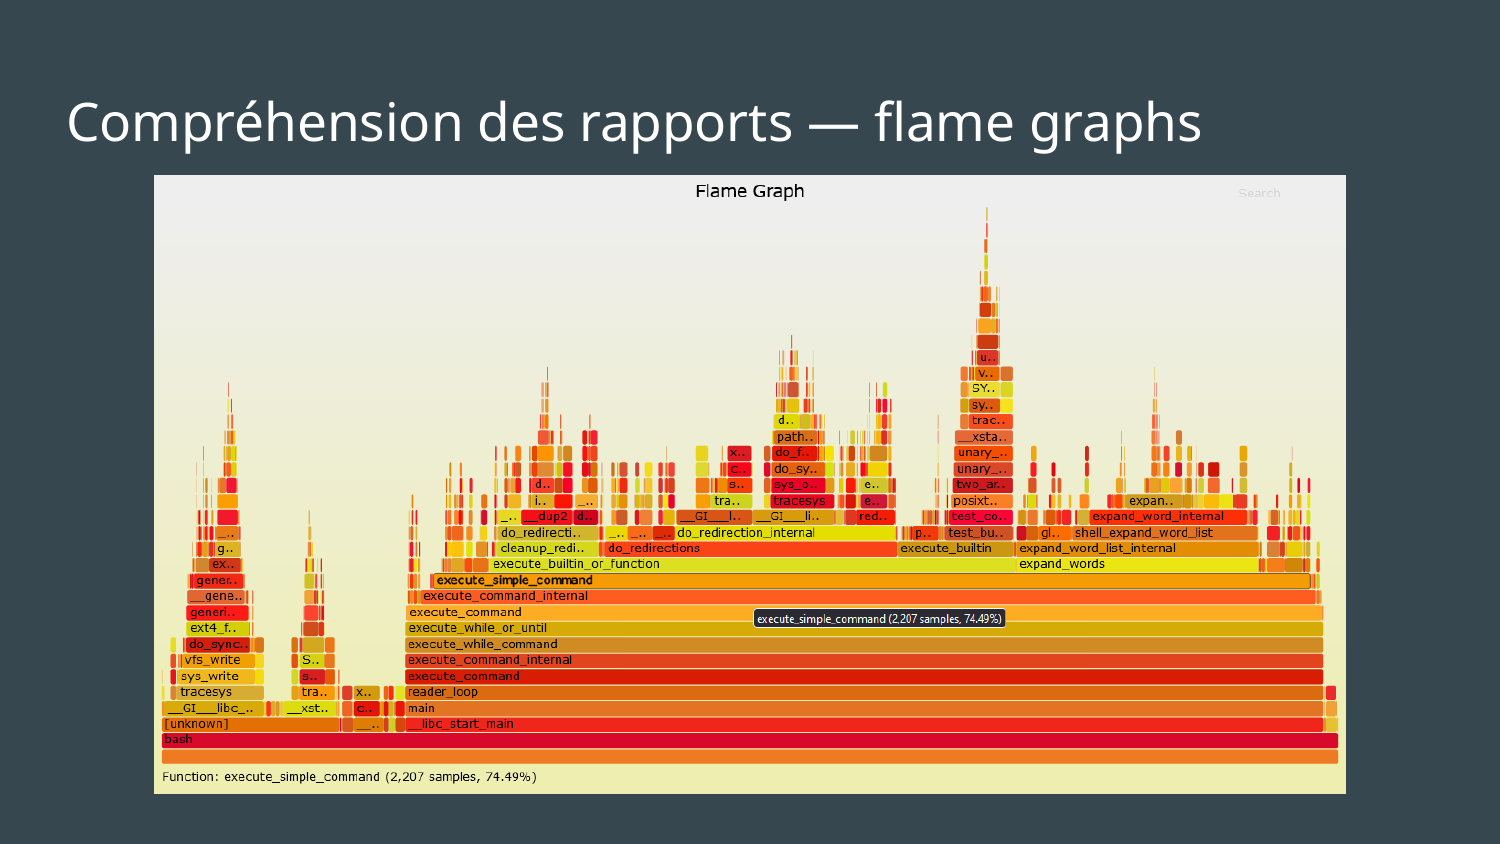

# Compréhension des rapports — flame graphs